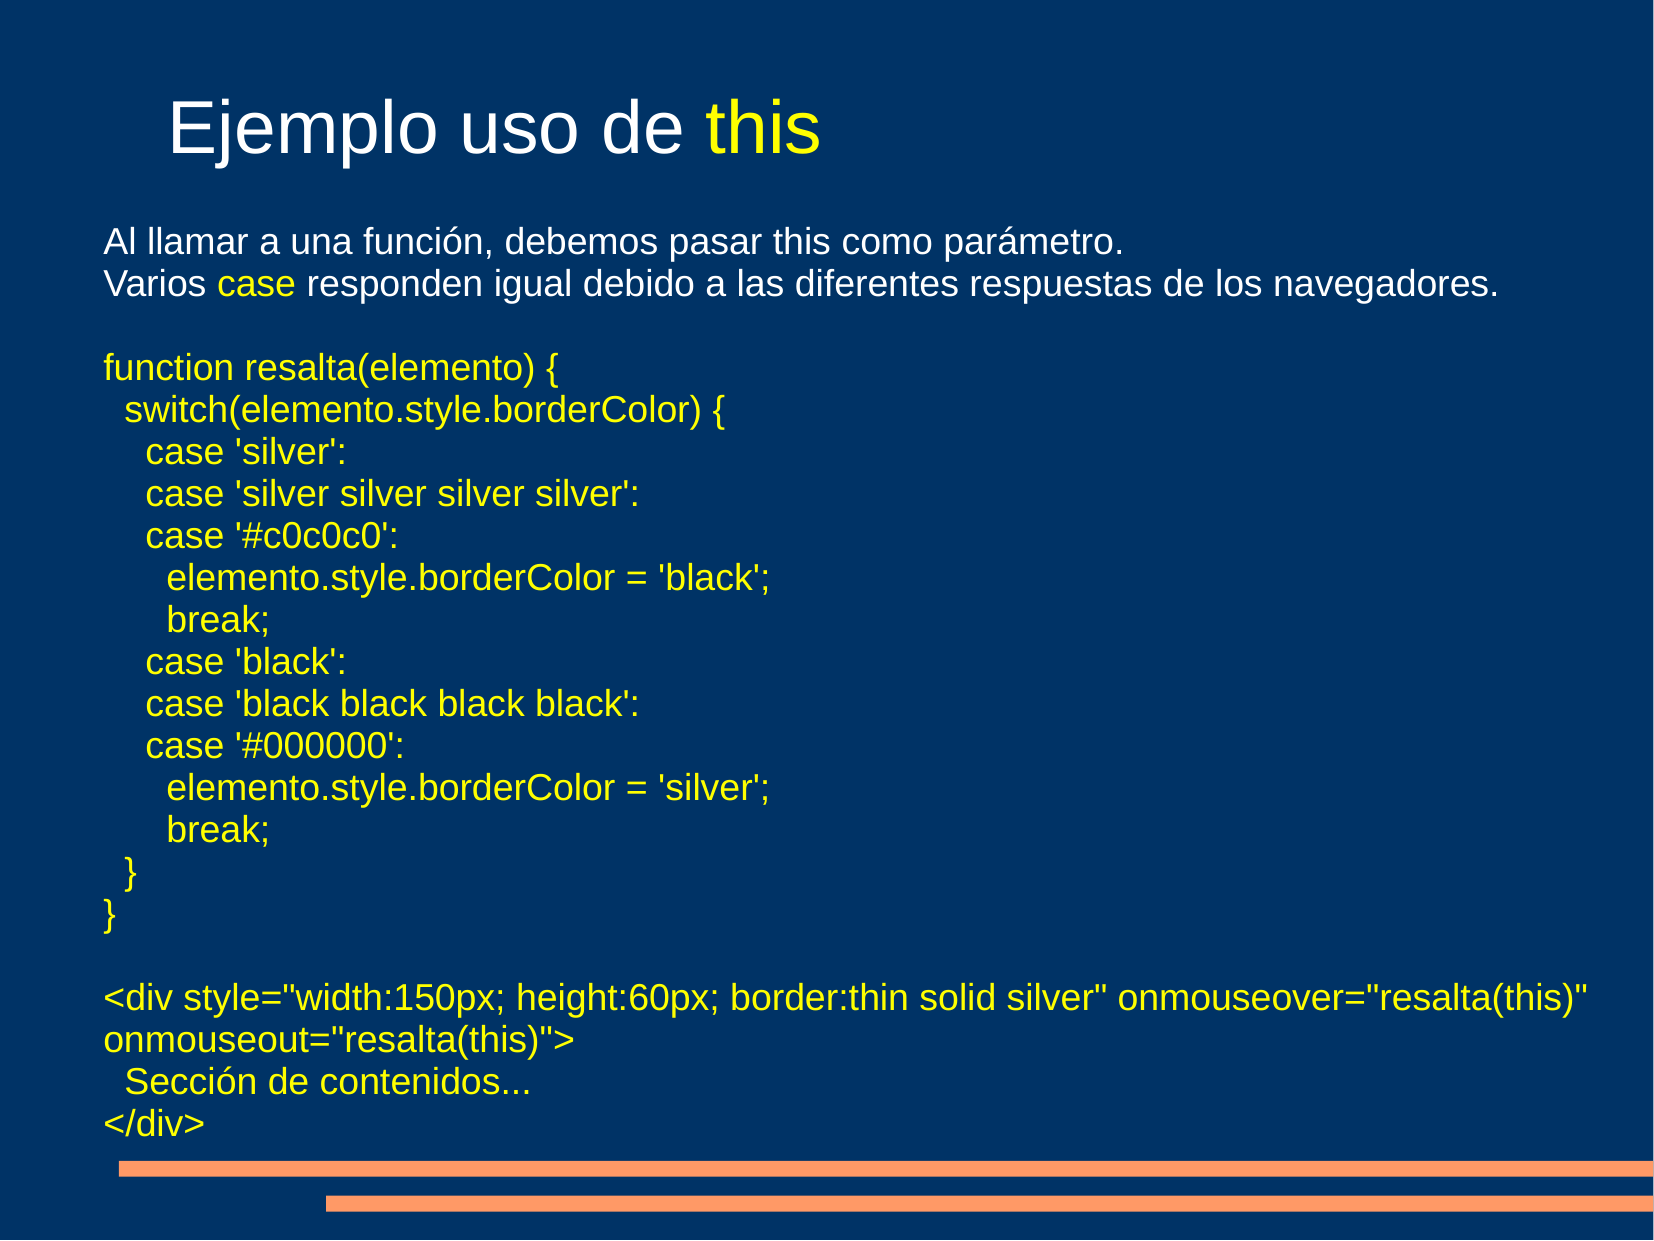

Ejemplo uso de this
Al llamar a una función, debemos pasar this como parámetro.
Varios case responden igual debido a las diferentes respuestas de los navegadores.
function resalta(elemento) {
 switch(elemento.style.borderColor) {
 case 'silver':
 case 'silver silver silver silver':
 case '#c0c0c0':
 elemento.style.borderColor = 'black';
 break;
 case 'black':
 case 'black black black black':
 case '#000000':
 elemento.style.borderColor = 'silver';
 break;
 }
}
<div style="width:150px; height:60px; border:thin solid silver" onmouseover="resalta(this)" onmouseout="resalta(this)">
 Sección de contenidos...
</div>